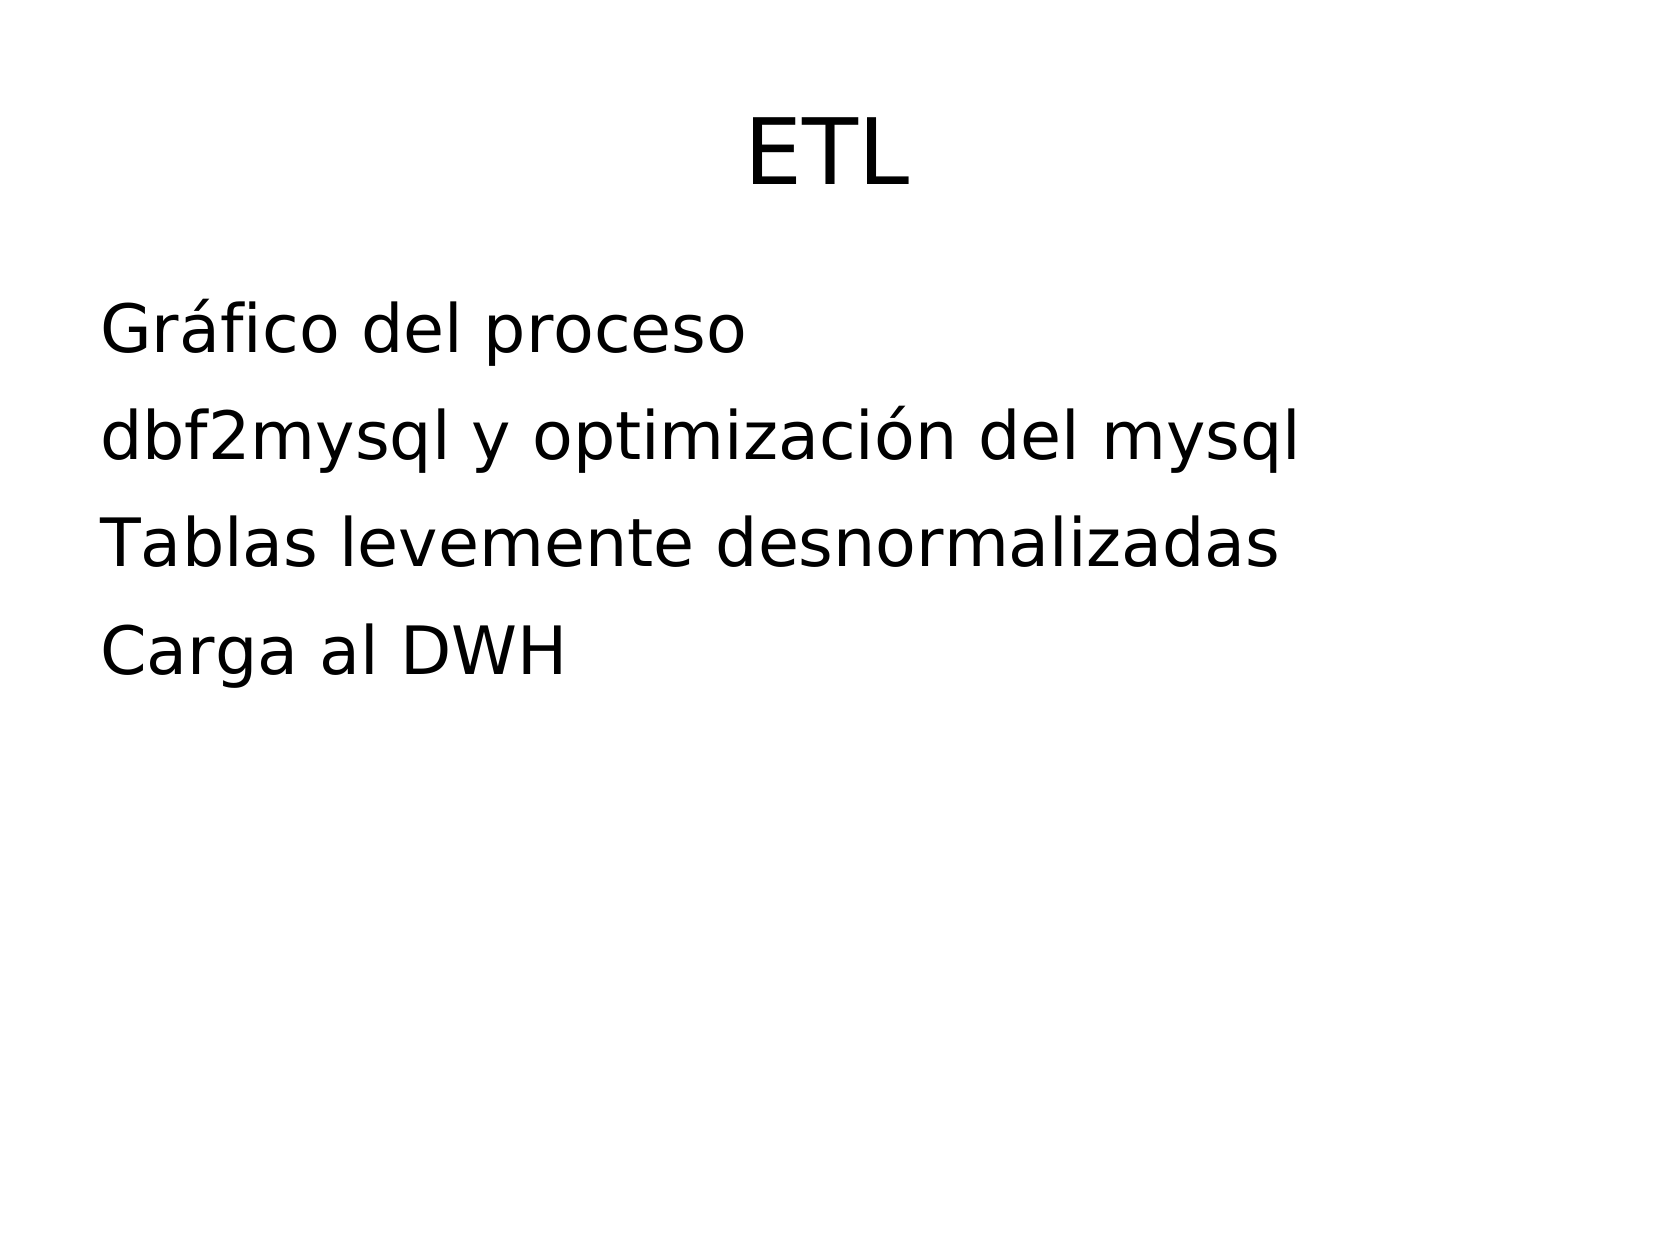

# ETL
Gráfico del proceso
dbf2mysql y optimización del mysql
Tablas levemente desnormalizadas
Carga al DWH